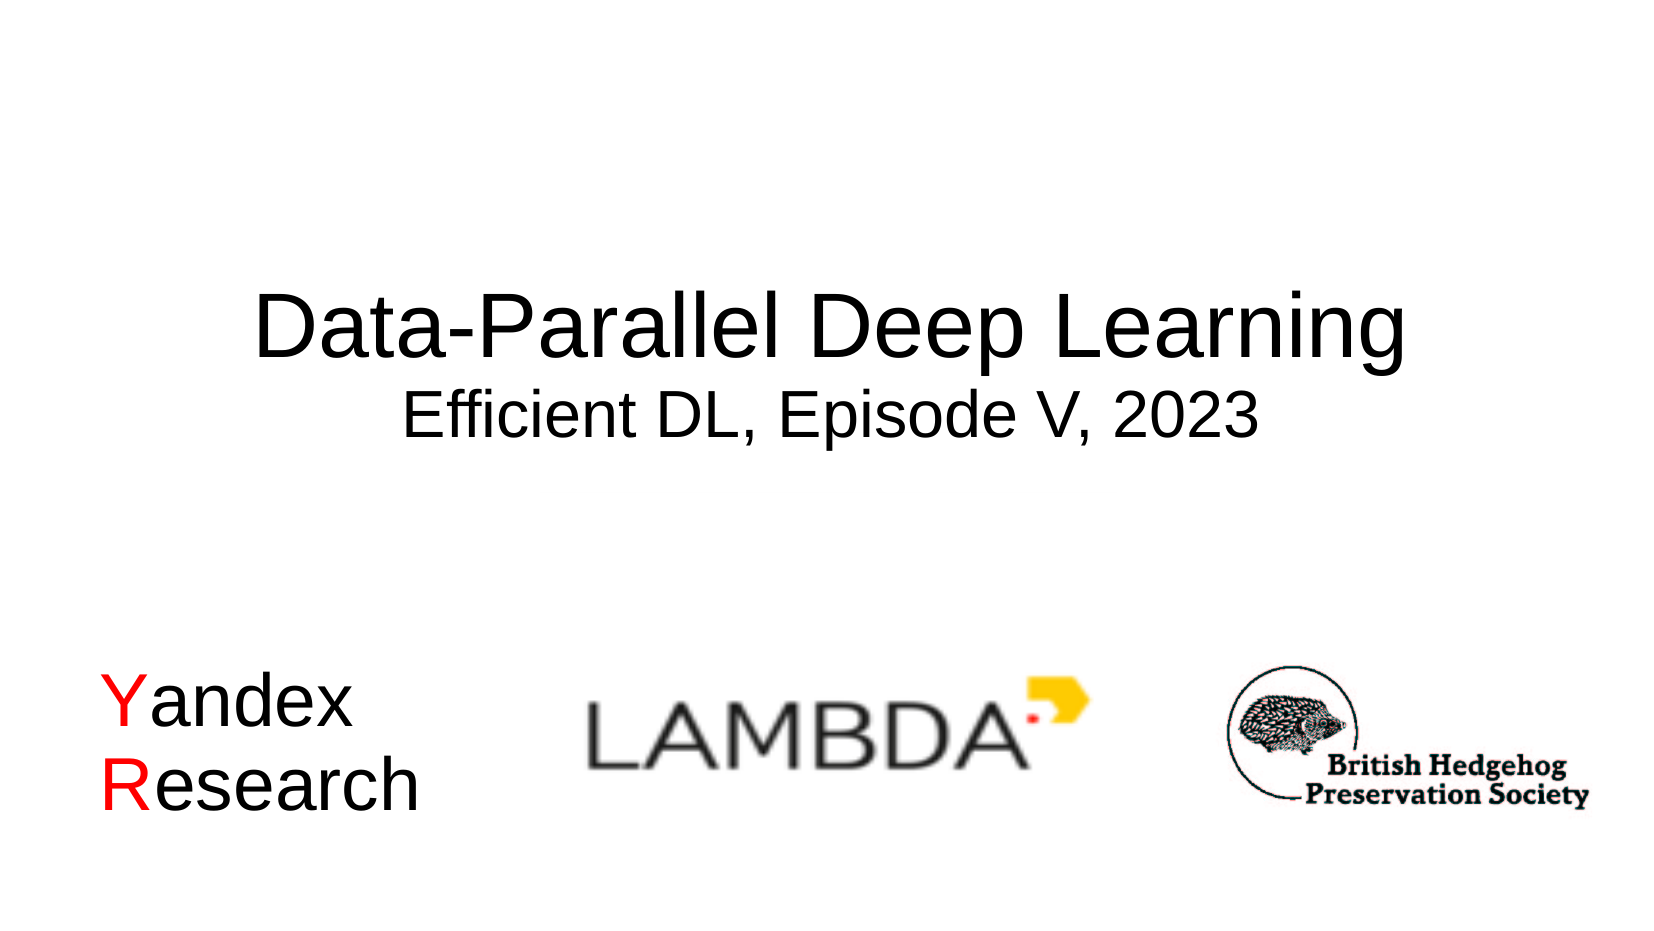

Data-Parallel Deep Learning
Efficient DL, Episode V, 2023
Yandex
Research